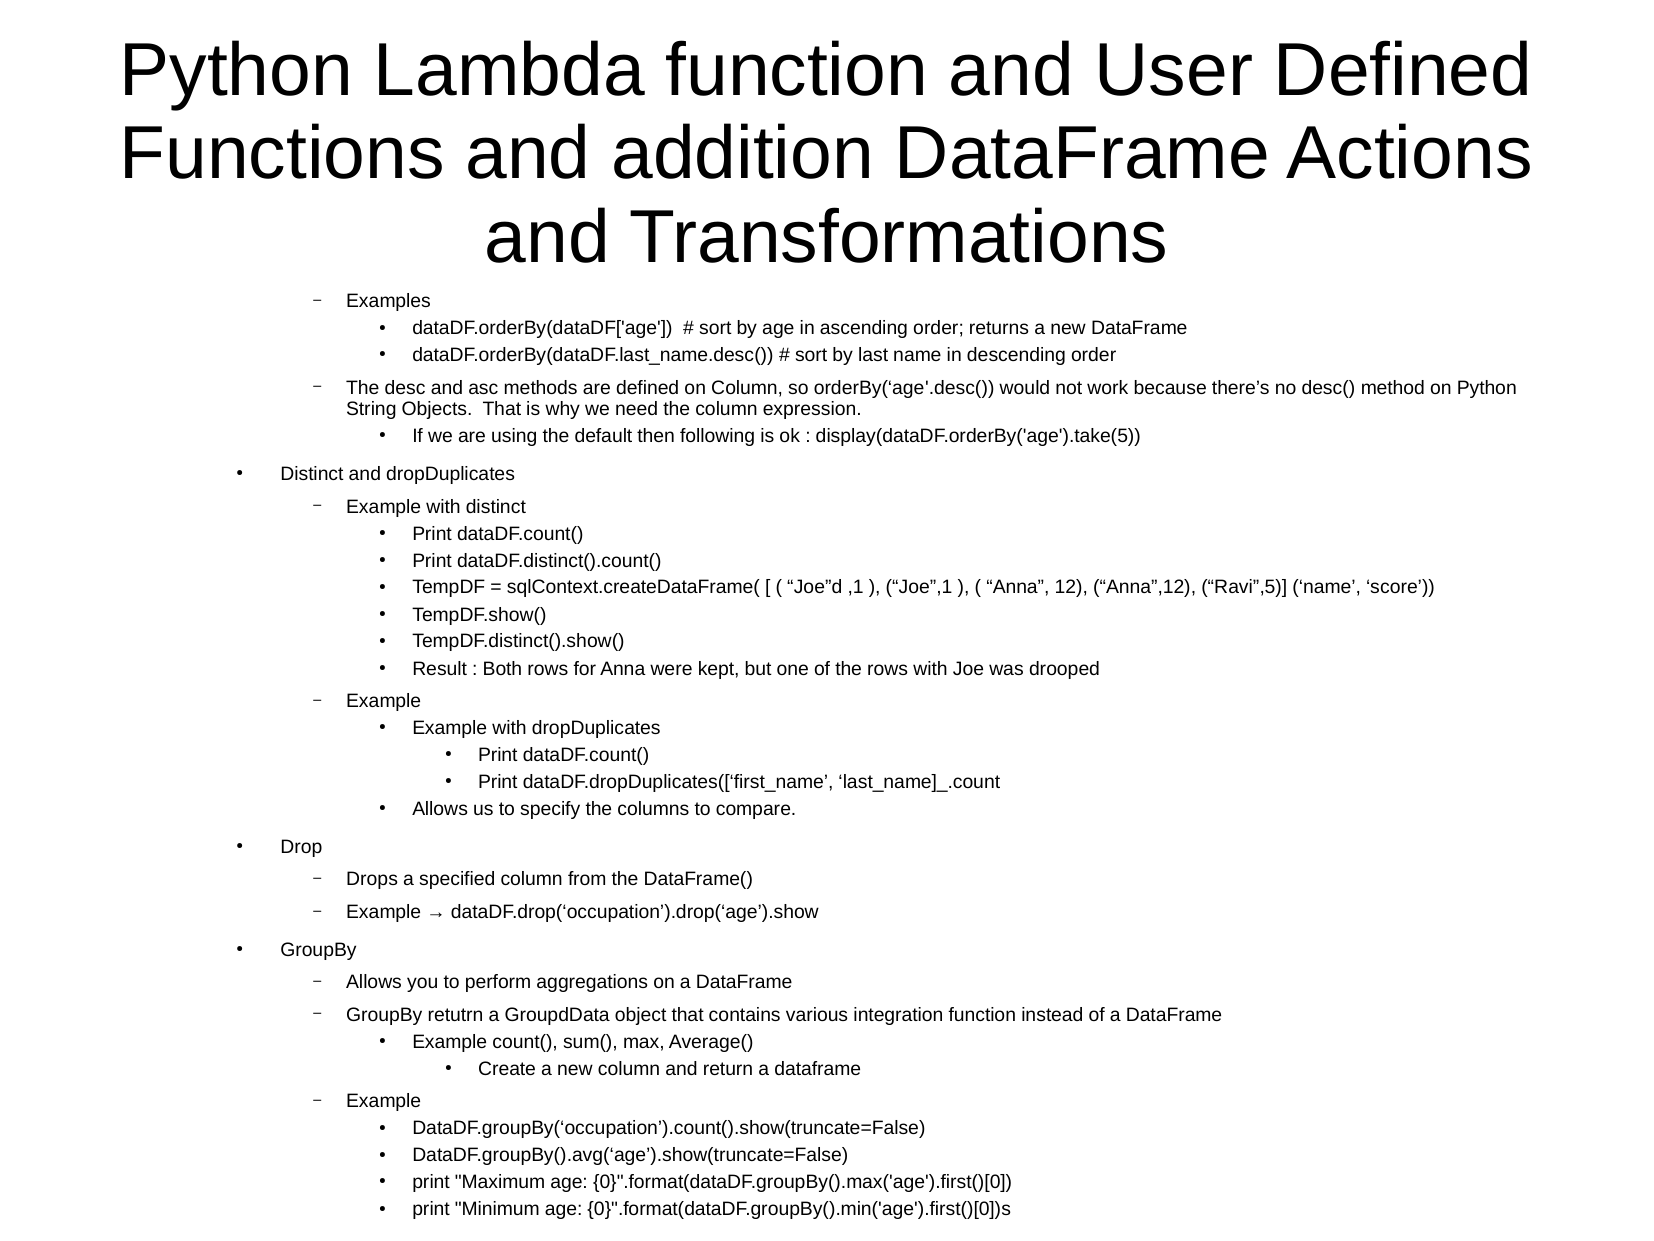

# Python Lambda function and User Defined Functions and addition DataFrame Actions and Transformations
Examples
dataDF.orderBy(dataDF['age']) # sort by age in ascending order; returns a new DataFrame
dataDF.orderBy(dataDF.last_name.desc()) # sort by last name in descending order
The desc and asc methods are defined on Column, so orderBy(‘age'.desc()) would not work because there’s no desc() method on Python String Objects. That is why we need the column expression.
If we are using the default then following is ok : display(dataDF.orderBy('age').take(5))
Distinct and dropDuplicates
Example with distinct
Print dataDF.count()
Print dataDF.distinct().count()
TempDF = sqlContext.createDataFrame( [ ( “Joe”d ,1 ), (“Joe”,1 ), ( “Anna”, 12), (“Anna”,12), (“Ravi”,5)] (‘name’, ‘score’))
TempDF.show()
TempDF.distinct().show()
Result : Both rows for Anna were kept, but one of the rows with Joe was drooped
Example
Example with dropDuplicates
Print dataDF.count()
Print dataDF.dropDuplicates([‘first_name’, ‘last_name]_.count
Allows us to specify the columns to compare.
Drop
Drops a specified column from the DataFrame()
Example → dataDF.drop(‘occupation’).drop(‘age’).show
GroupBy
Allows you to perform aggregations on a DataFrame
GroupBy retutrn a GroupdData object that contains various integration function instead of a DataFrame
Example count(), sum(), max, Average()
Create a new column and return a dataframe
Example
DataDF.groupBy(‘occupation’).count().show(truncate=False)
DataDF.groupBy().avg(‘age’).show(truncate=False)
print "Maximum age: {0}".format(dataDF.groupBy().max('age').first()[0])
print "Minimum age: {0}".format(dataDF.groupBy().min('age').first()[0])s